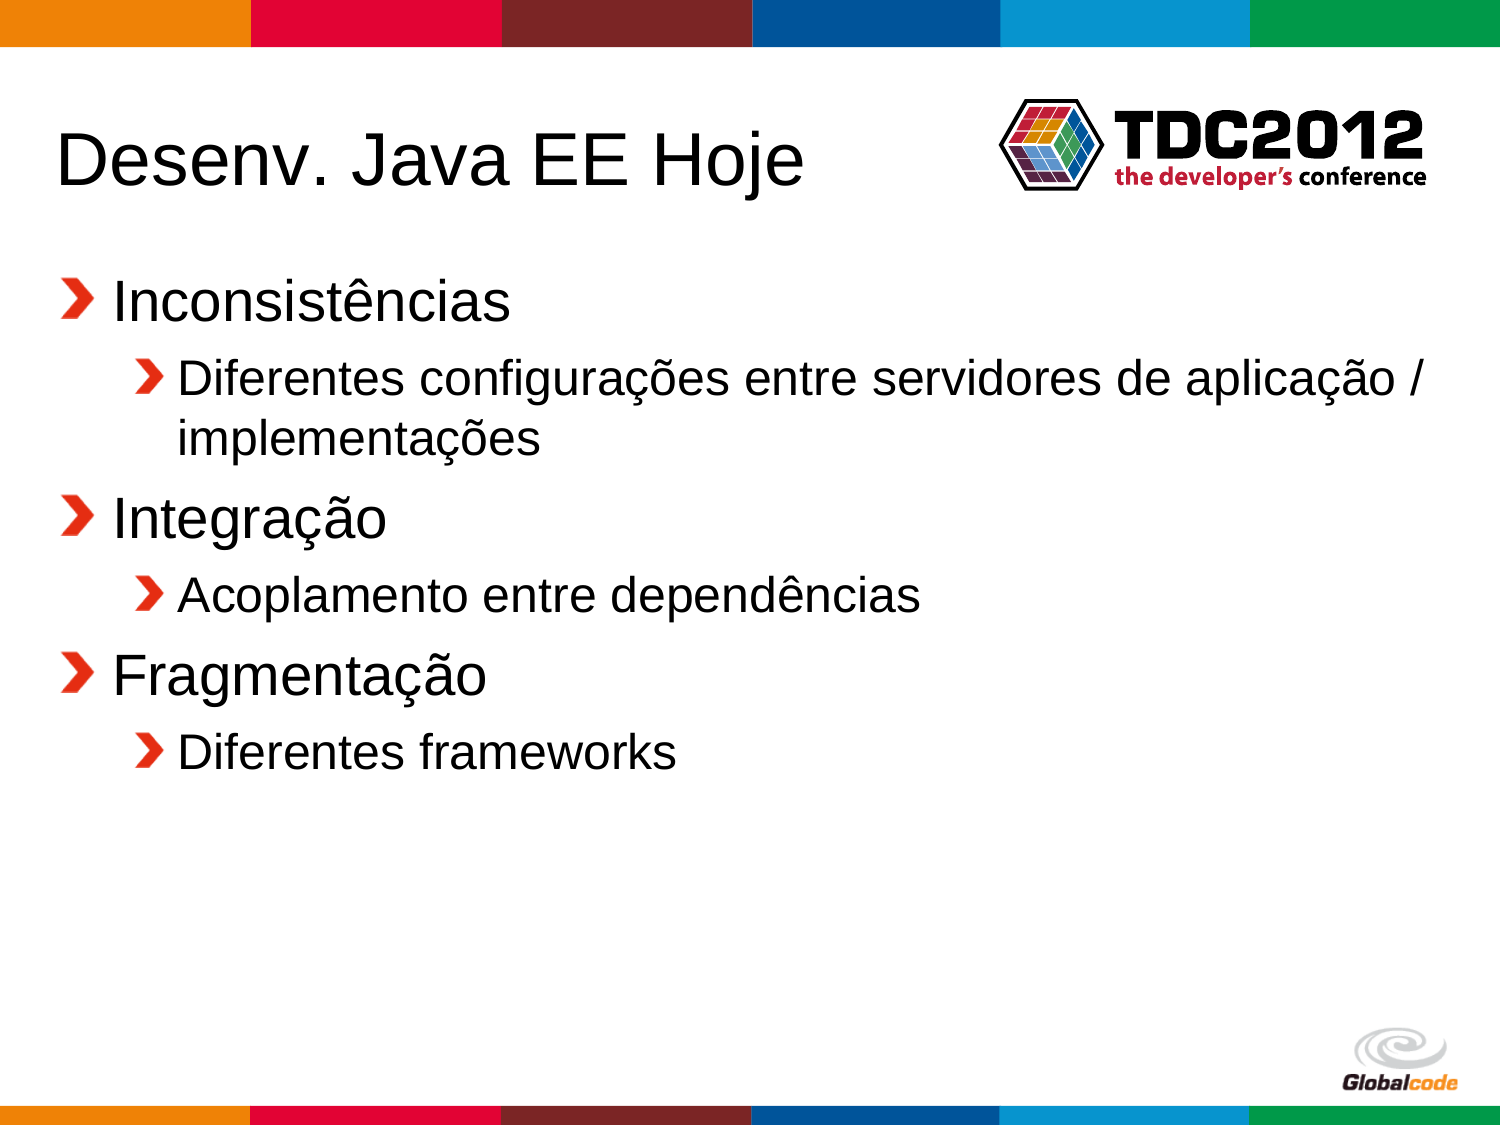

# Desenv. Java EE Hoje
Inconsistências
Diferentes configurações entre servidores de aplicação / implementações
Integração
Acoplamento entre dependências
Fragmentação
Diferentes frameworks